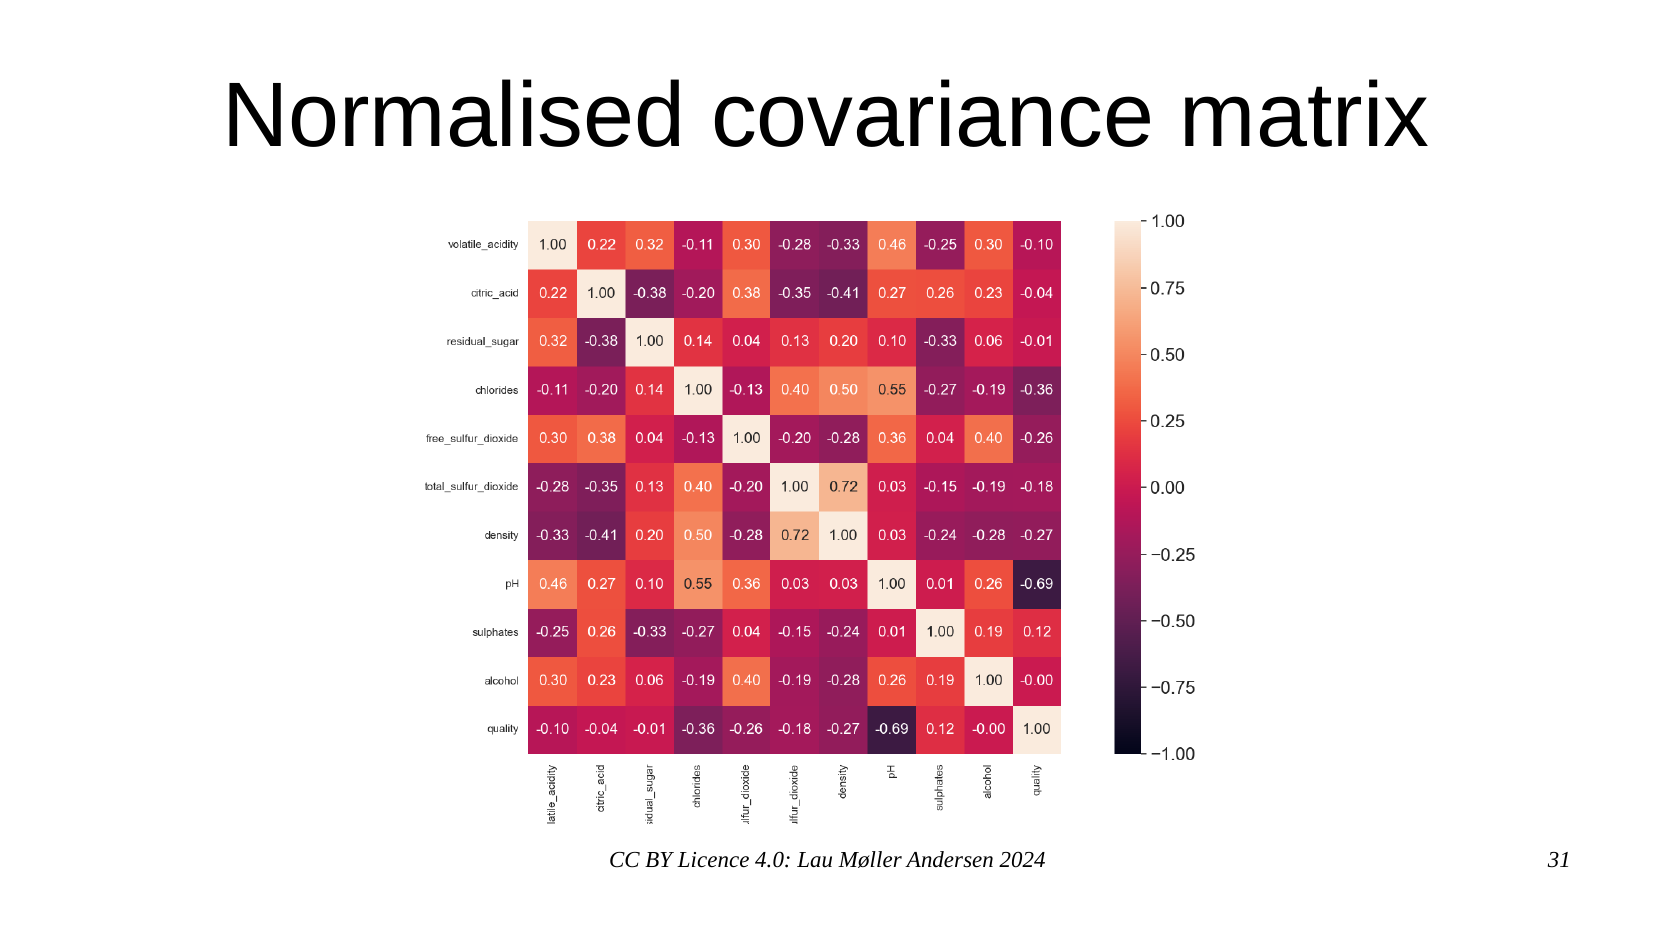

# Normalised covariance matrix
CC BY Licence 4.0: Lau Møller Andersen 2024
31